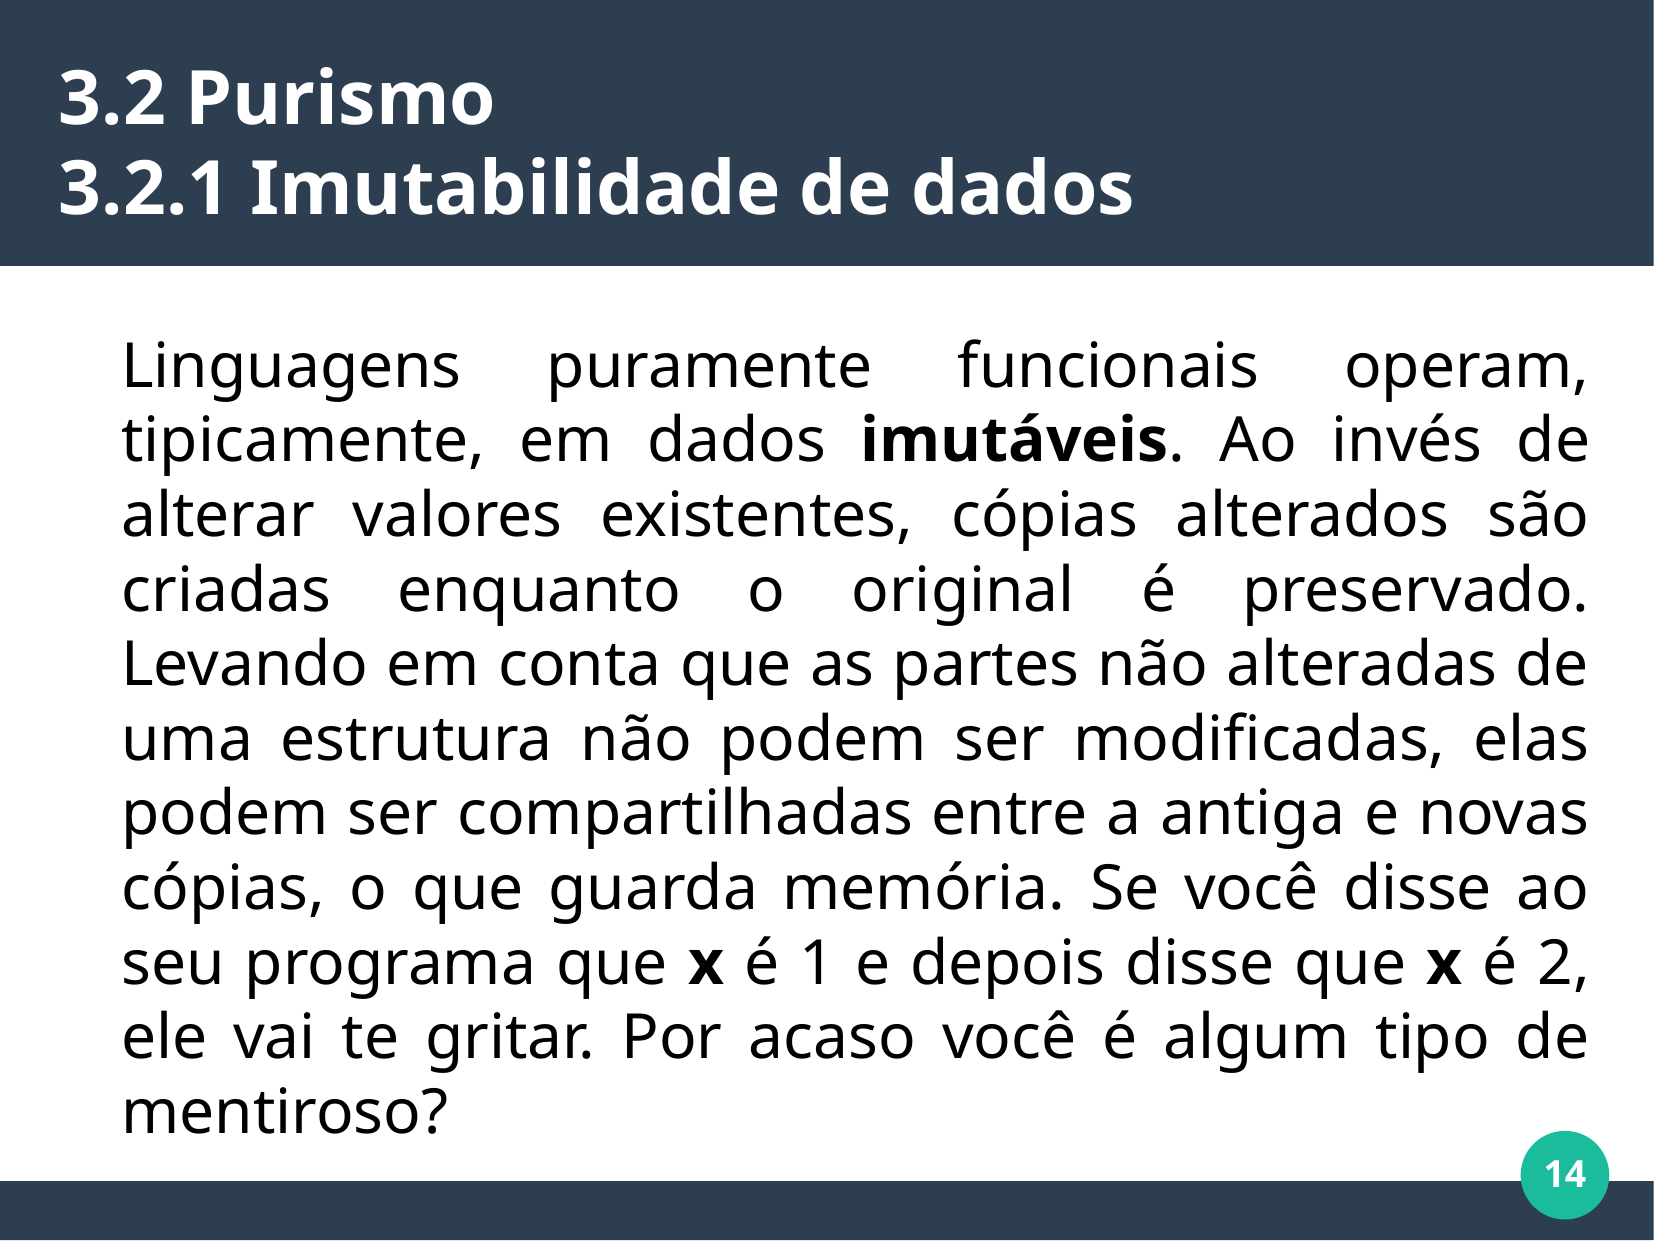

# 3.2 Purismo 3.2.1 Imutabilidade de dados
Linguagens puramente funcionais operam, tipicamente, em dados imutáveis. Ao invés de alterar valores existentes, cópias alterados são criadas enquanto o original é preservado. Levando em conta que as partes não alteradas de uma estrutura não podem ser modificadas, elas podem ser compartilhadas entre a antiga e novas cópias, o que guarda memória. Se você disse ao seu programa que x é 1 e depois disse que x é 2, ele vai te gritar. Por acaso você é algum tipo de mentiroso?